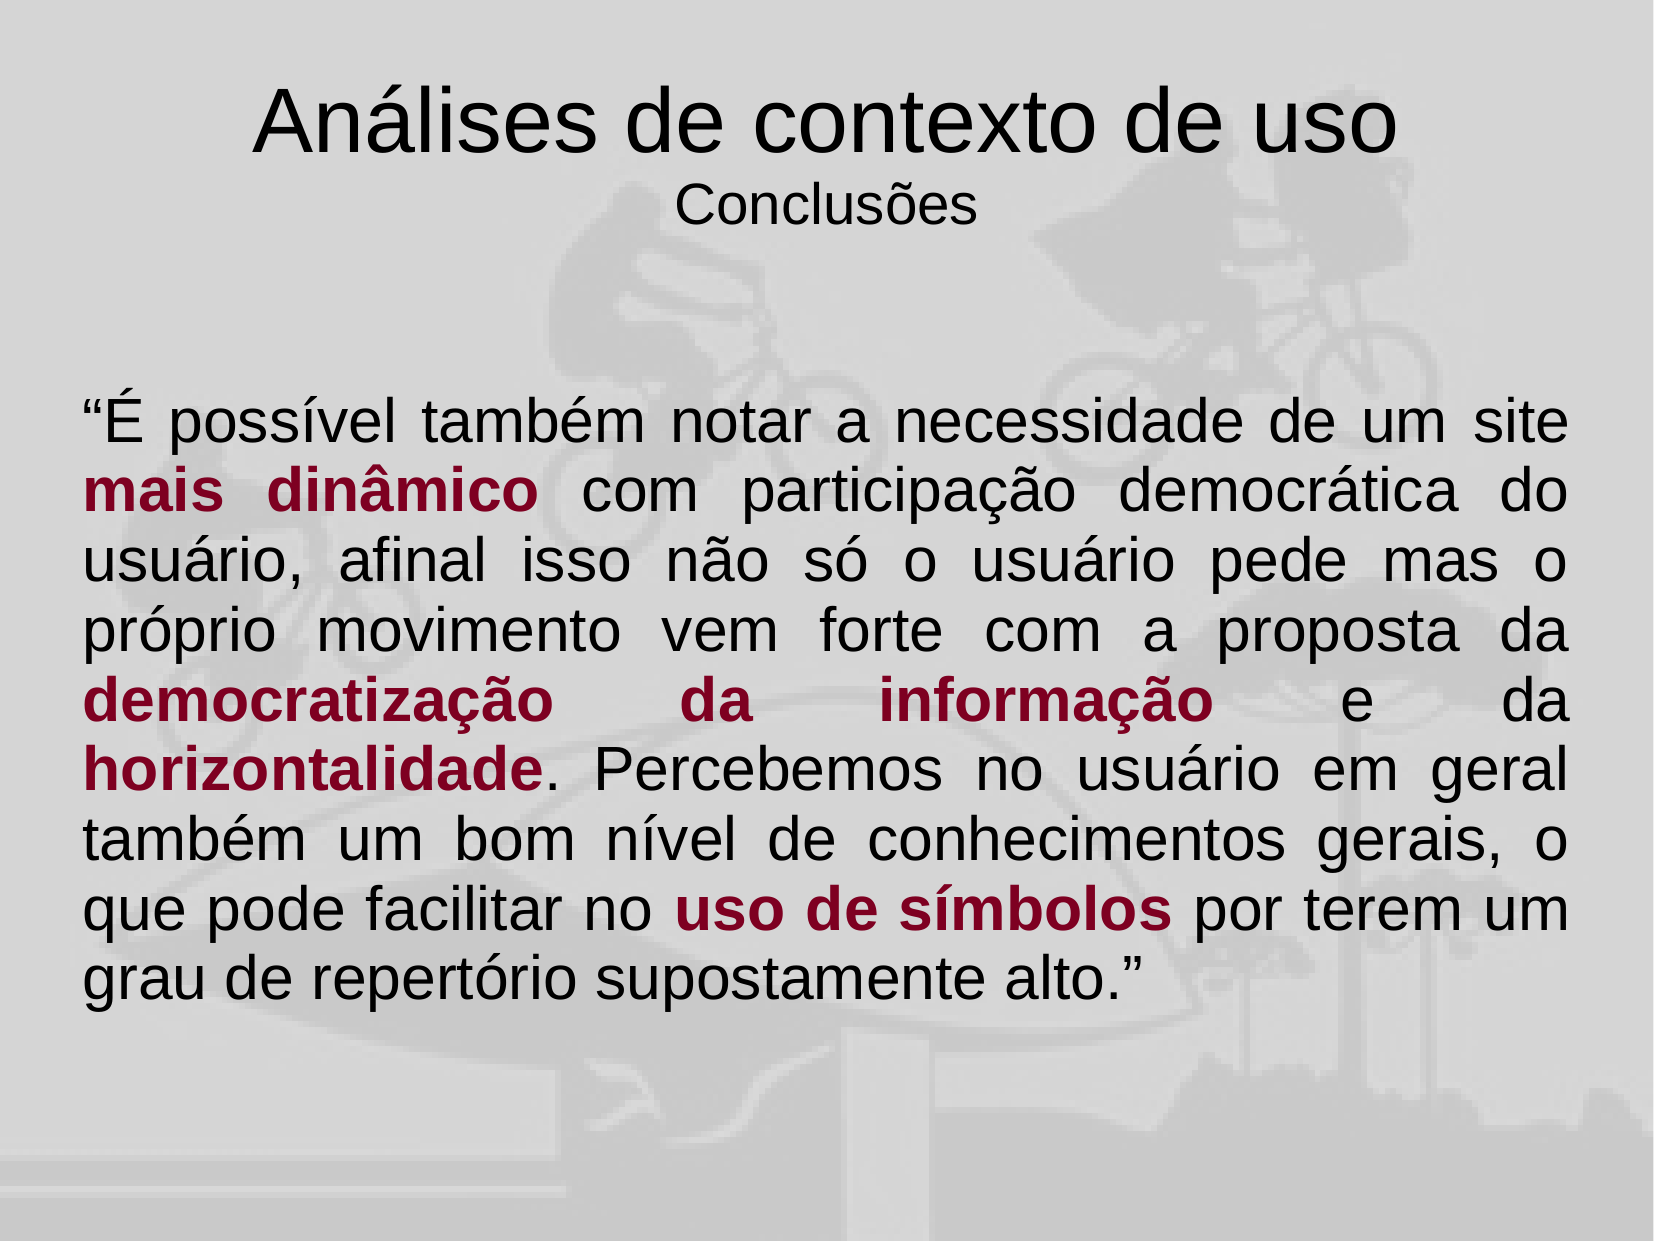

# Análises de contexto de uso Conclusões
“É possível também notar a necessidade de um site mais dinâmico com participação democrática do usuário, afinal isso não só o usuário pede mas o próprio movimento vem forte com a proposta da democratização da informação e da horizontalidade. Percebemos no usuário em geral também um bom nível de conhecimentos gerais, o que pode facilitar no uso de símbolos por terem um grau de repertório supostamente alto.”